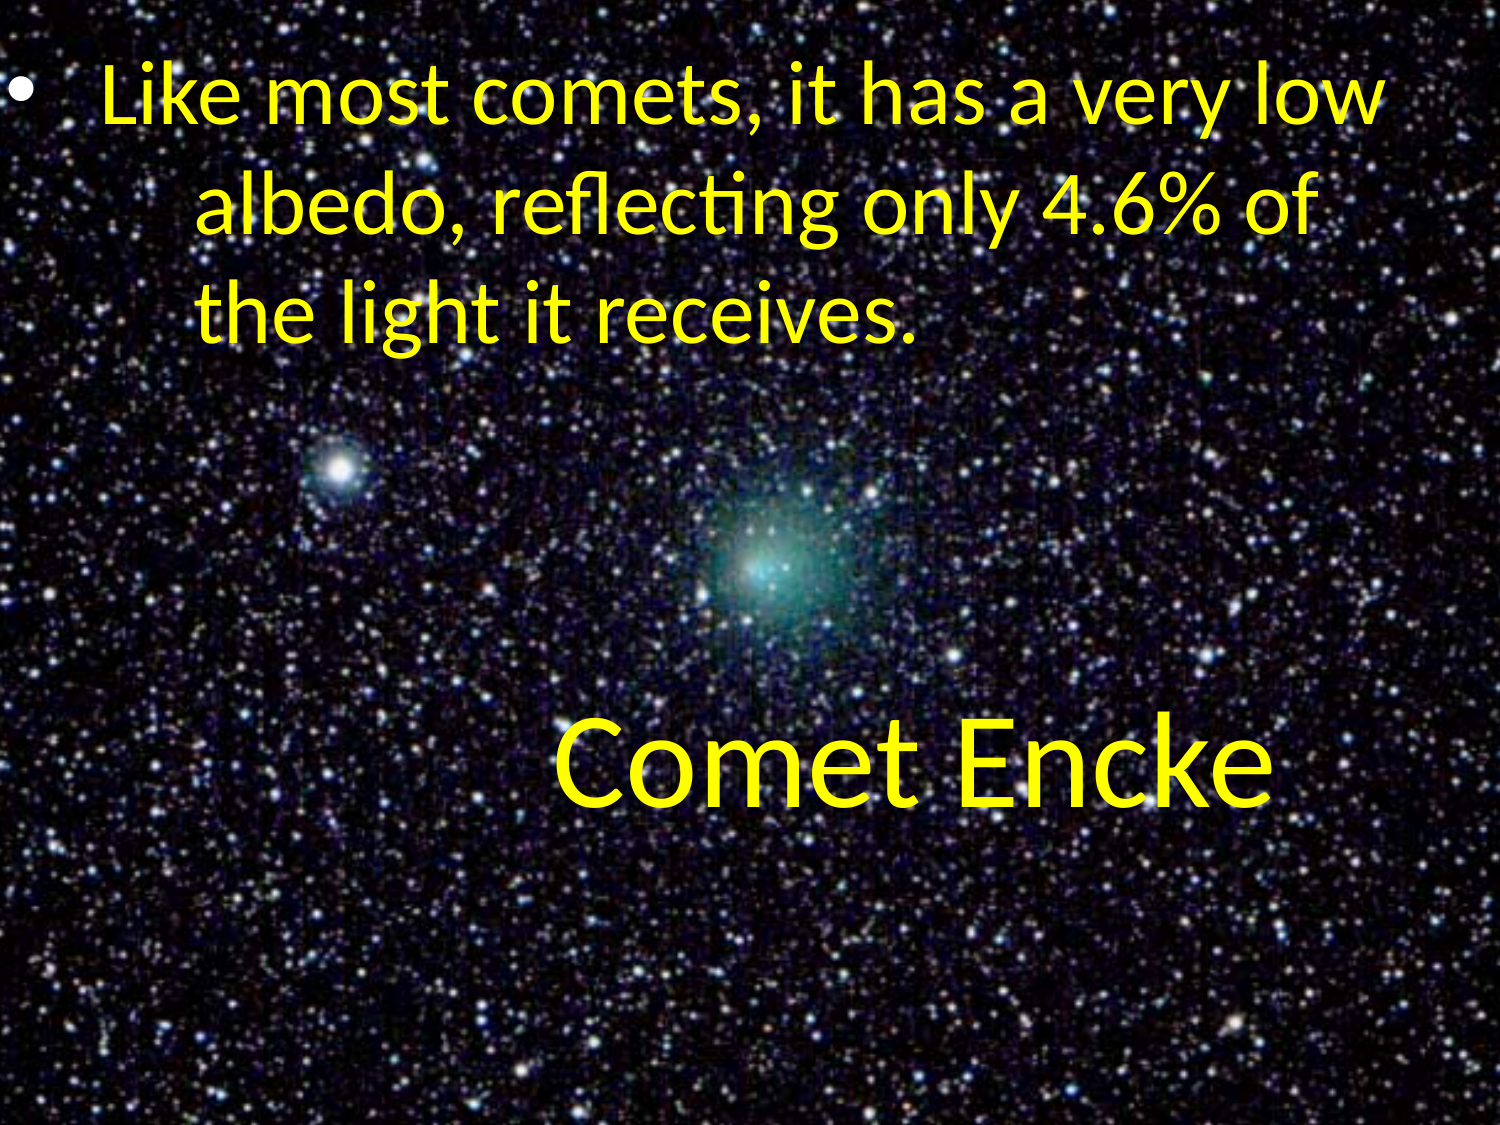

Like most comets, it has a very low albedo, reflecting only 4.6% of the light it receives.
Comet Encke